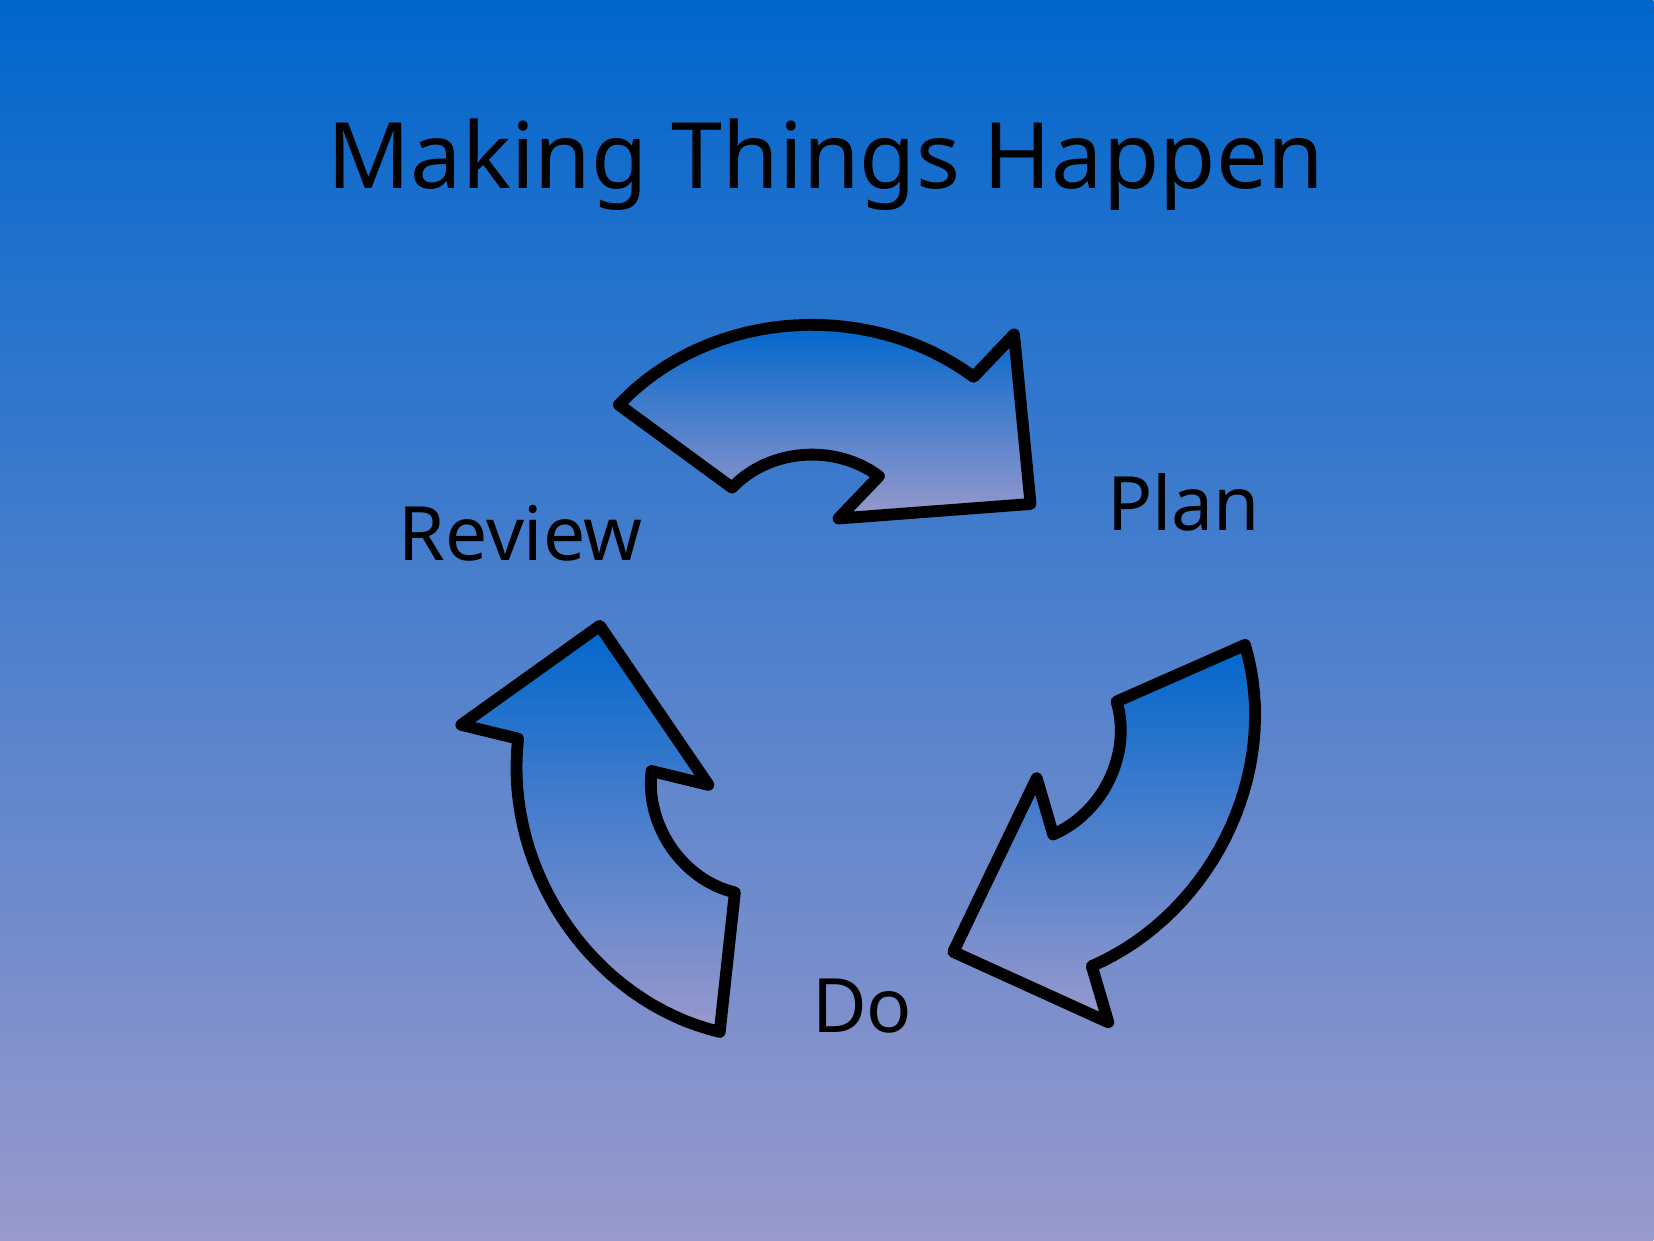

# Making Things Happen
Plan
Review
Do